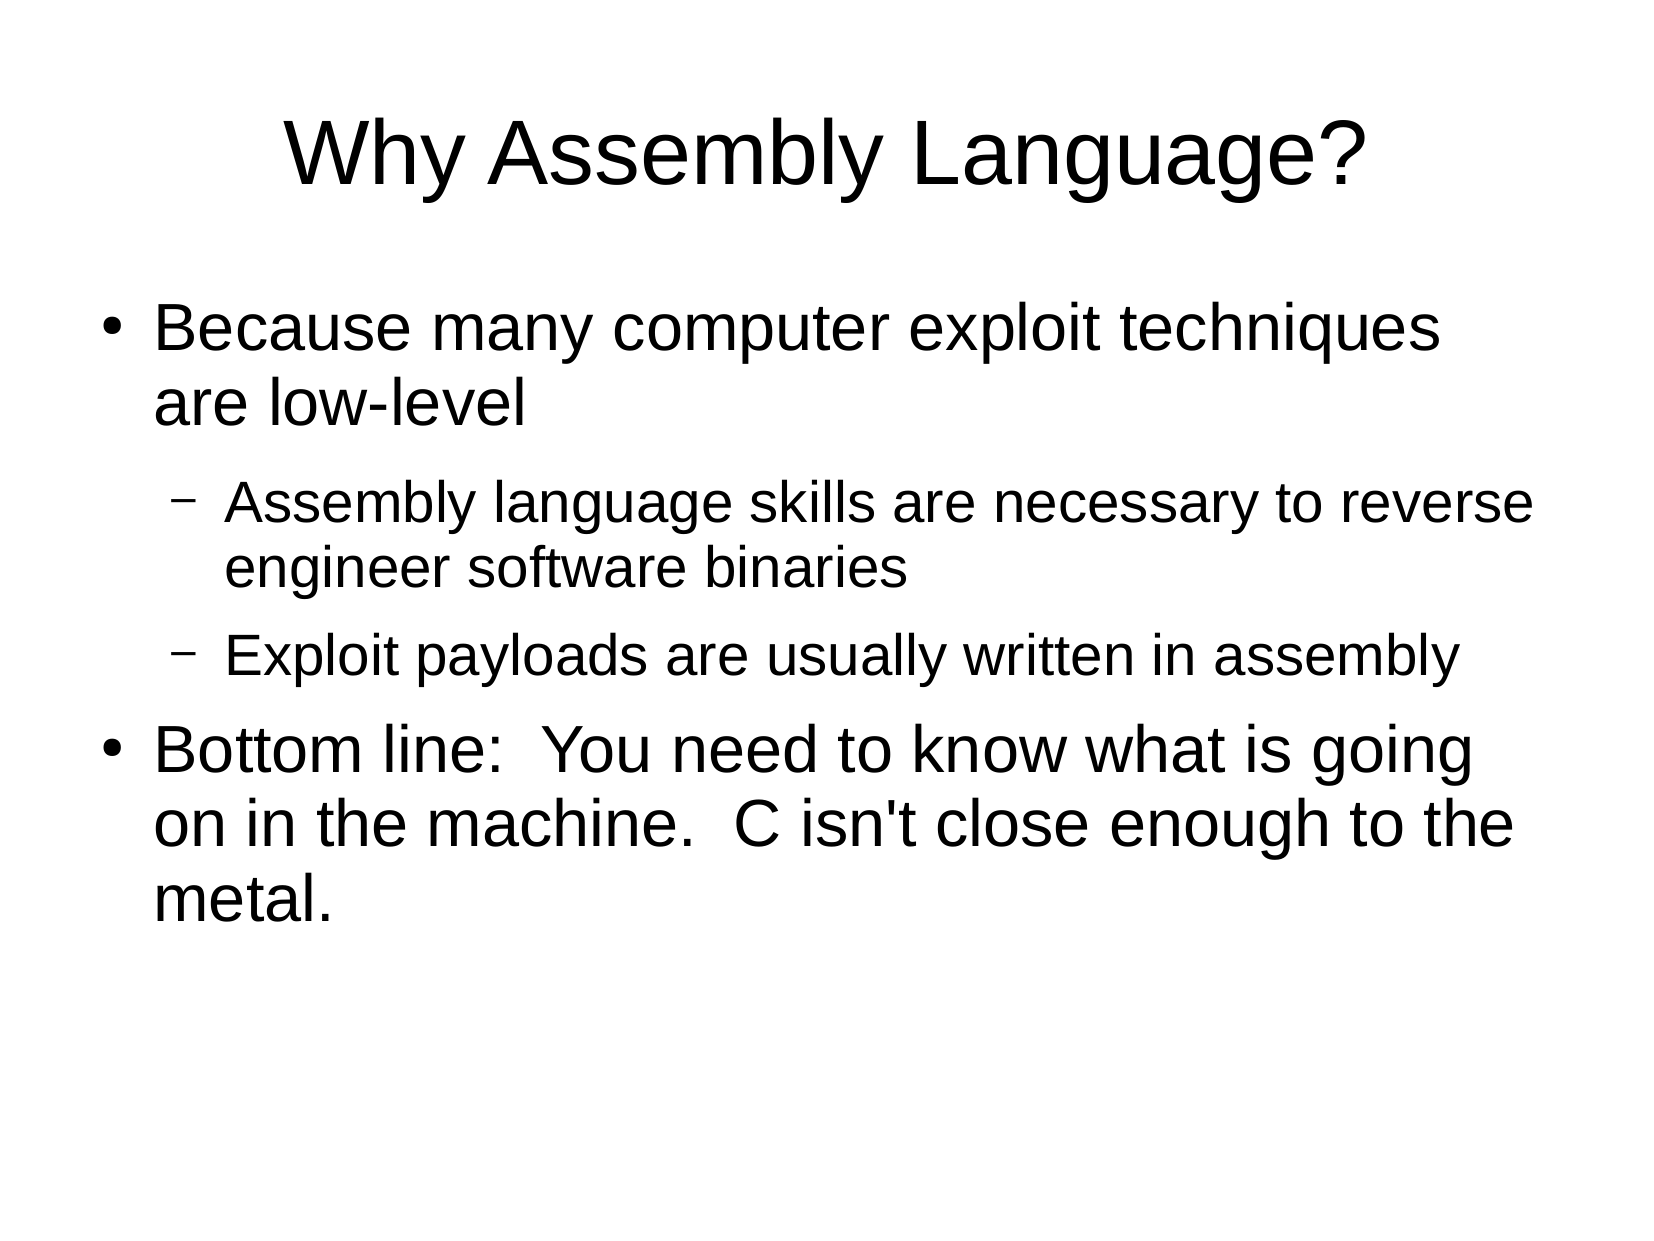

# Why Assembly Language?
Because many computer exploit techniques are low-level
Assembly language skills are necessary to reverse engineer software binaries
Exploit payloads are usually written in assembly
Bottom line: You need to know what is going on in the machine. C isn't close enough to the metal.